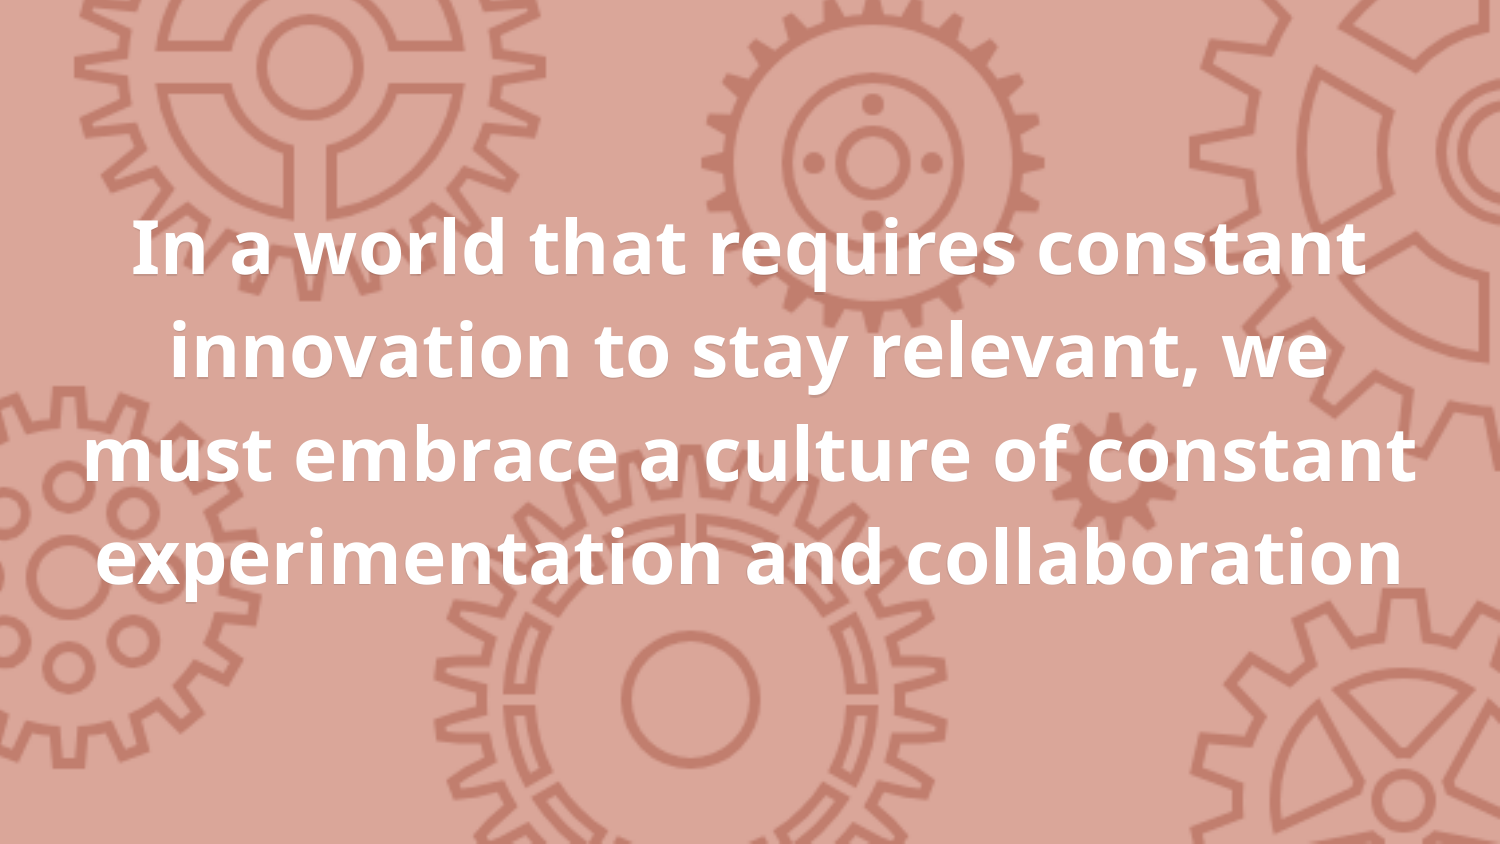

In a world that requires constant innovation to stay relevant, we must embrace a culture of constant experimentation and collaboration